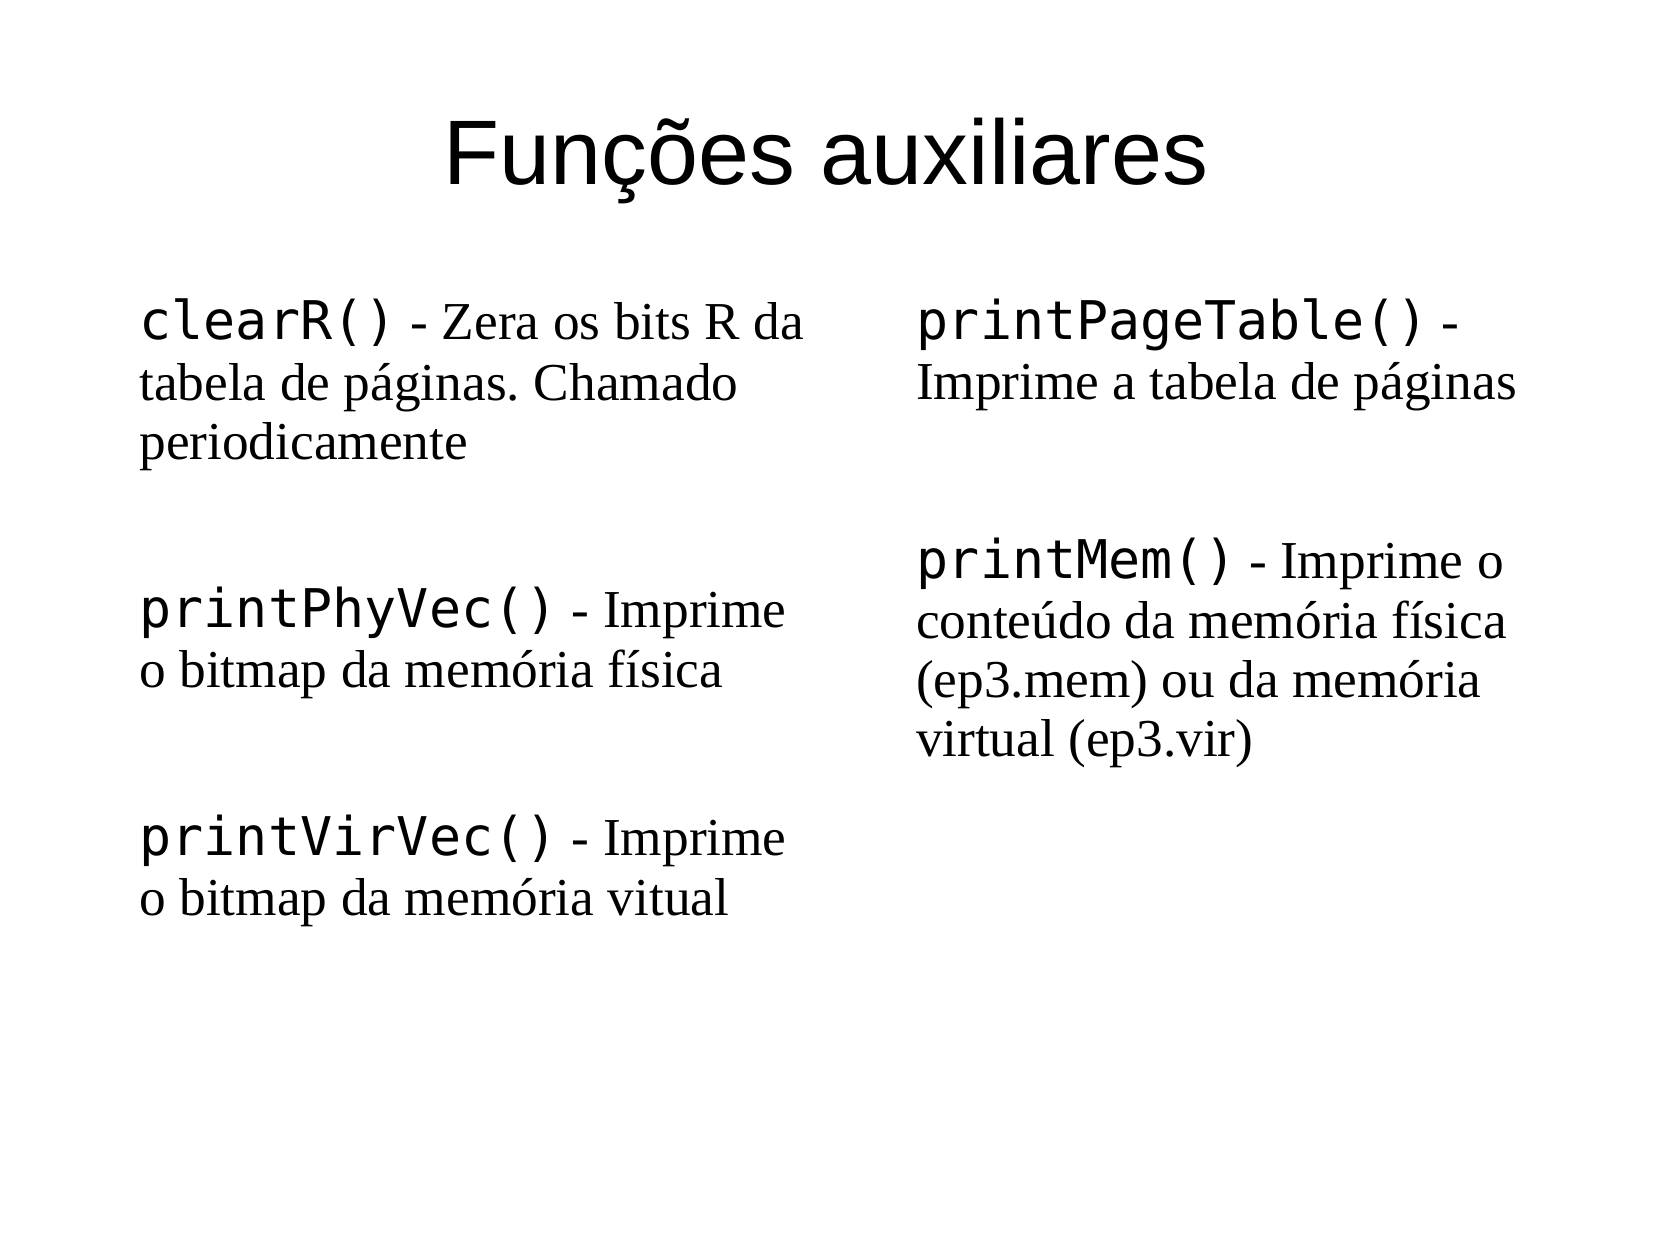

# Funções auxiliares
clearR() - Zera os bits R da tabela de páginas. Chamado periodicamente
printPhyVec() - Imprime o bitmap da memória física
printVirVec() - Imprime o bitmap da memória vitual
printPageTable() - Imprime a tabela de páginas
printMem() - Imprime o conteúdo da memória física (ep3.mem) ou da memória virtual (ep3.vir)